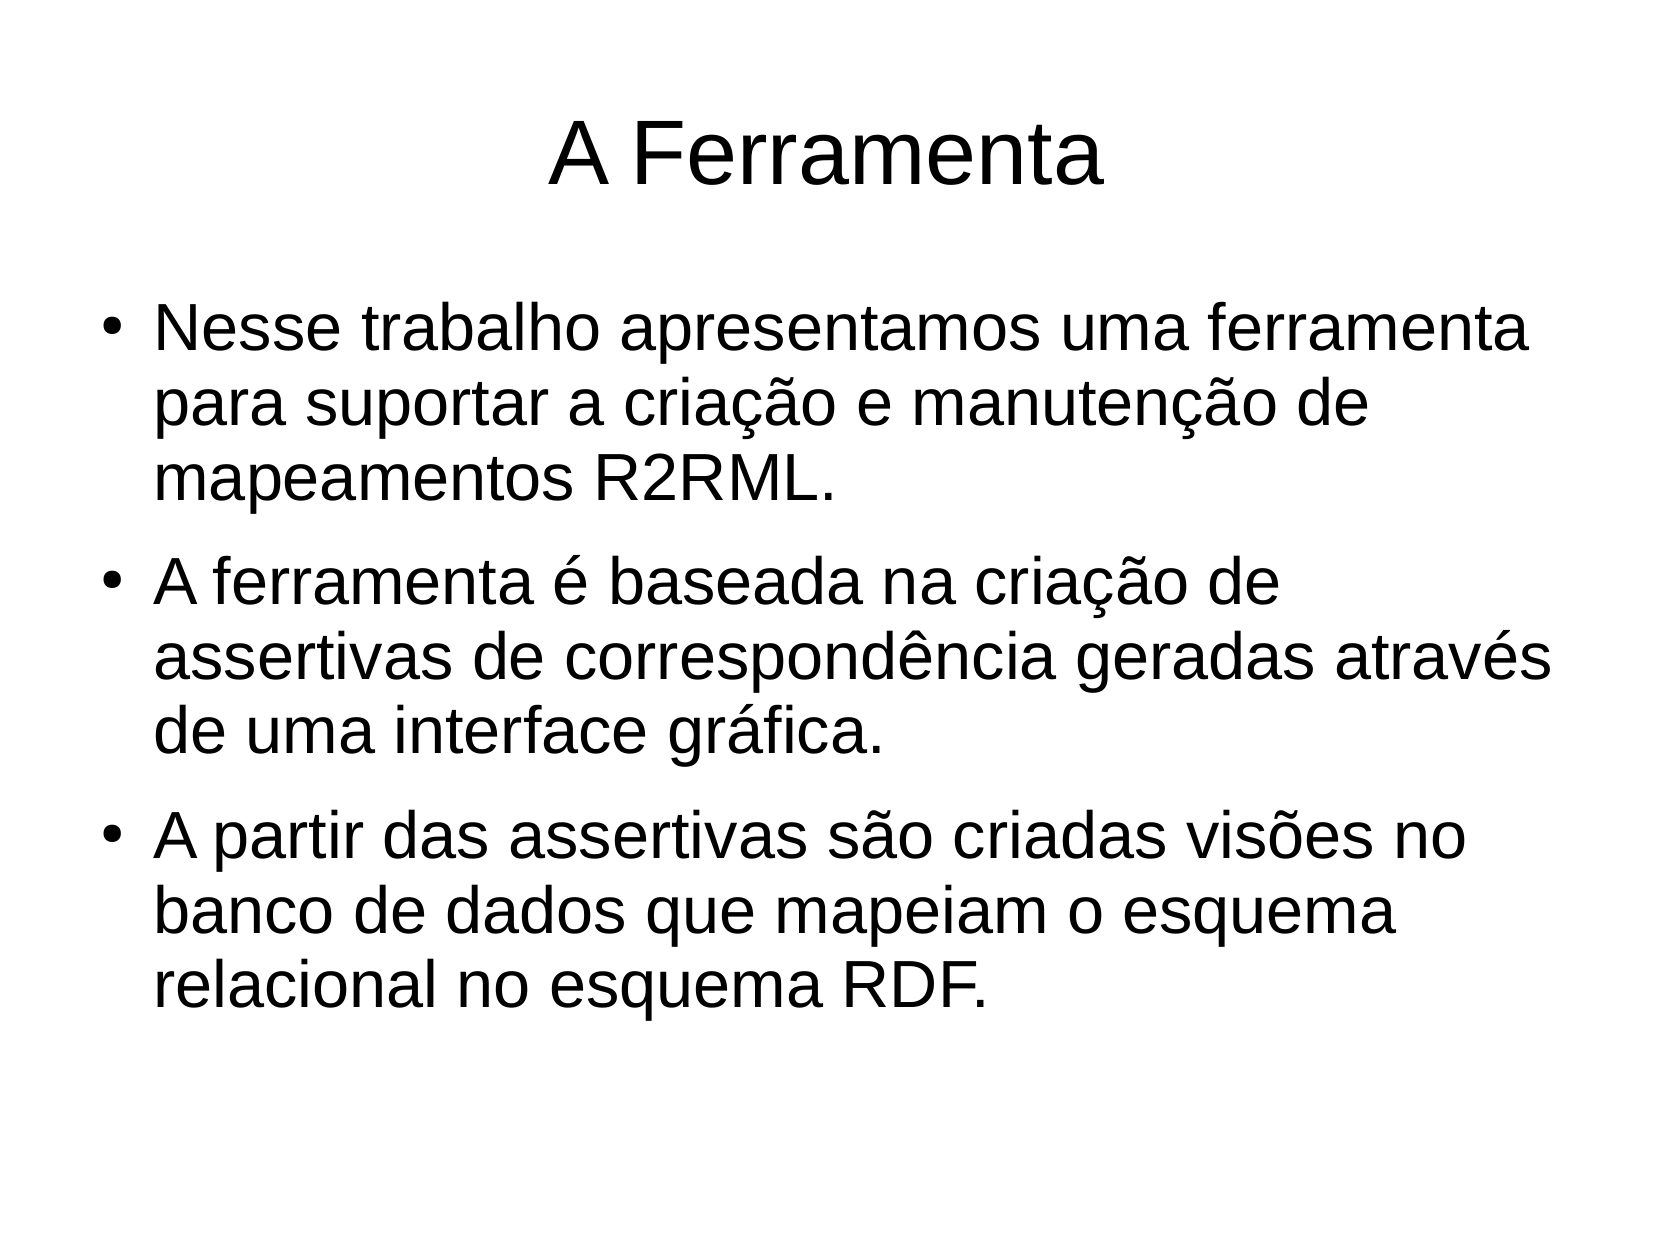

# A Ferramenta
Nesse trabalho apresentamos uma ferramenta para suportar a criação e manutenção de mapeamentos R2RML.
A ferramenta é baseada na criação de assertivas de correspondência geradas através de uma interface gráfica.
A partir das assertivas são criadas visões no banco de dados que mapeiam o esquema relacional no esquema RDF.